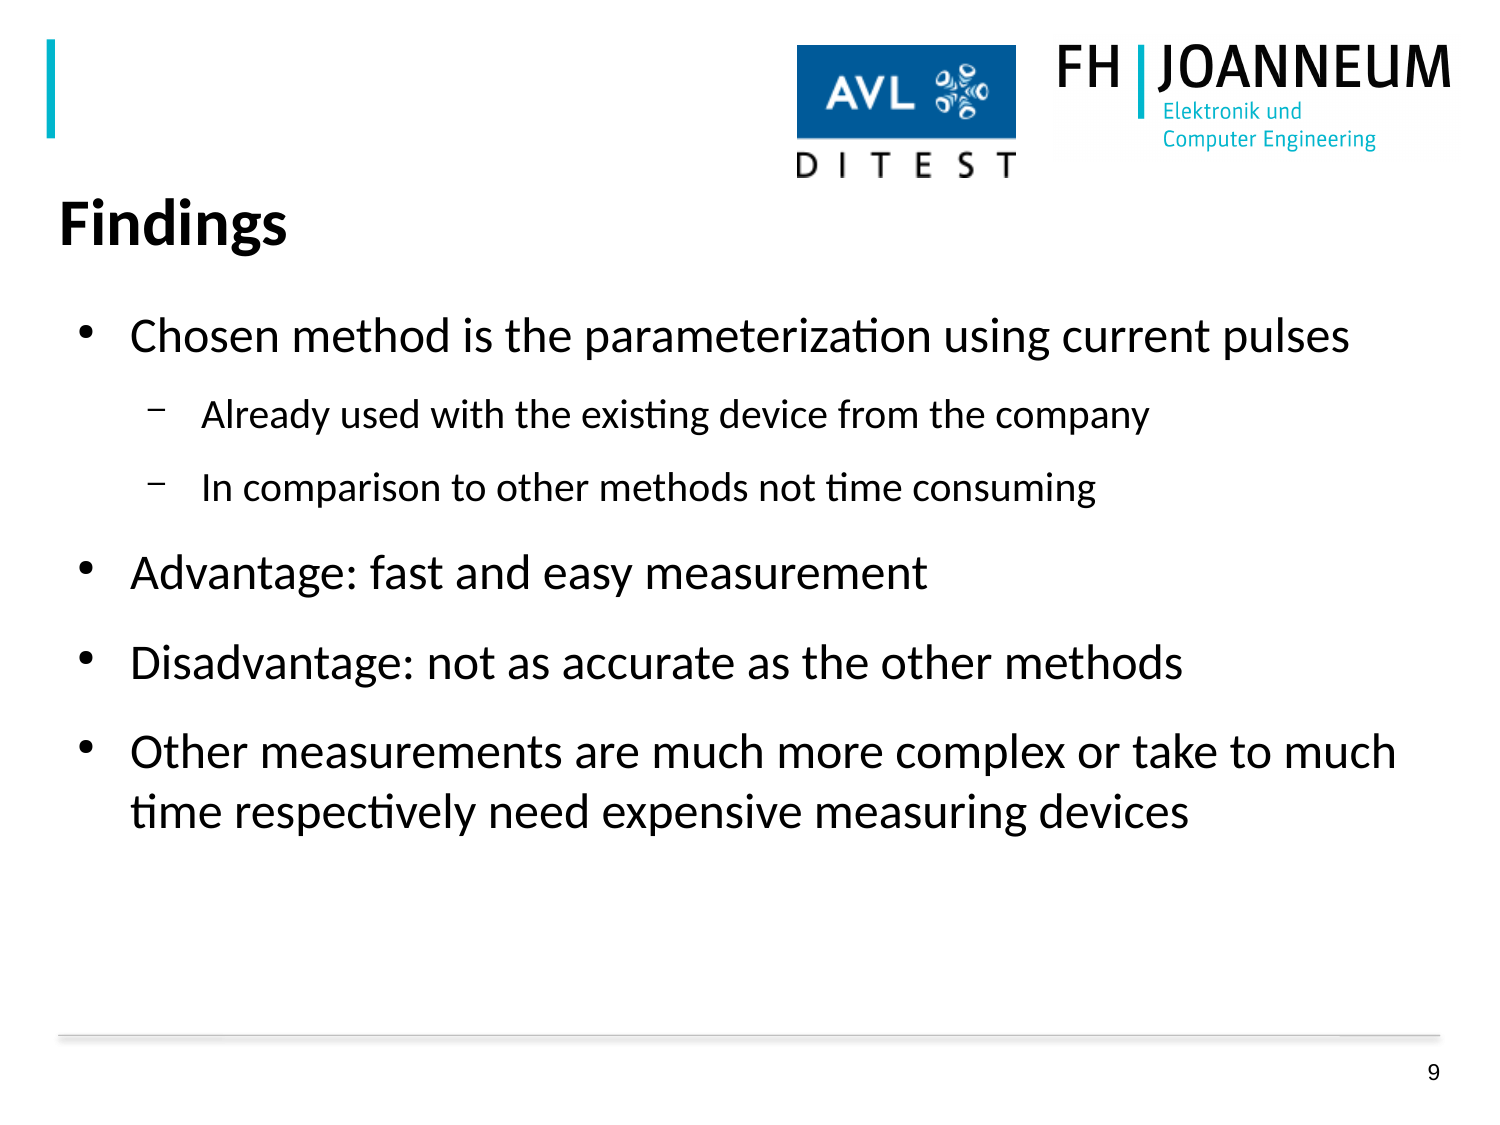

# Findings
Chosen method is the parameterization using current pulses
Already used with the existing device from the company
In comparison to other methods not time consuming
Advantage: fast and easy measurement
Disadvantage: not as accurate as the other methods
Other measurements are much more complex or take to much time respectively need expensive measuring devices
9